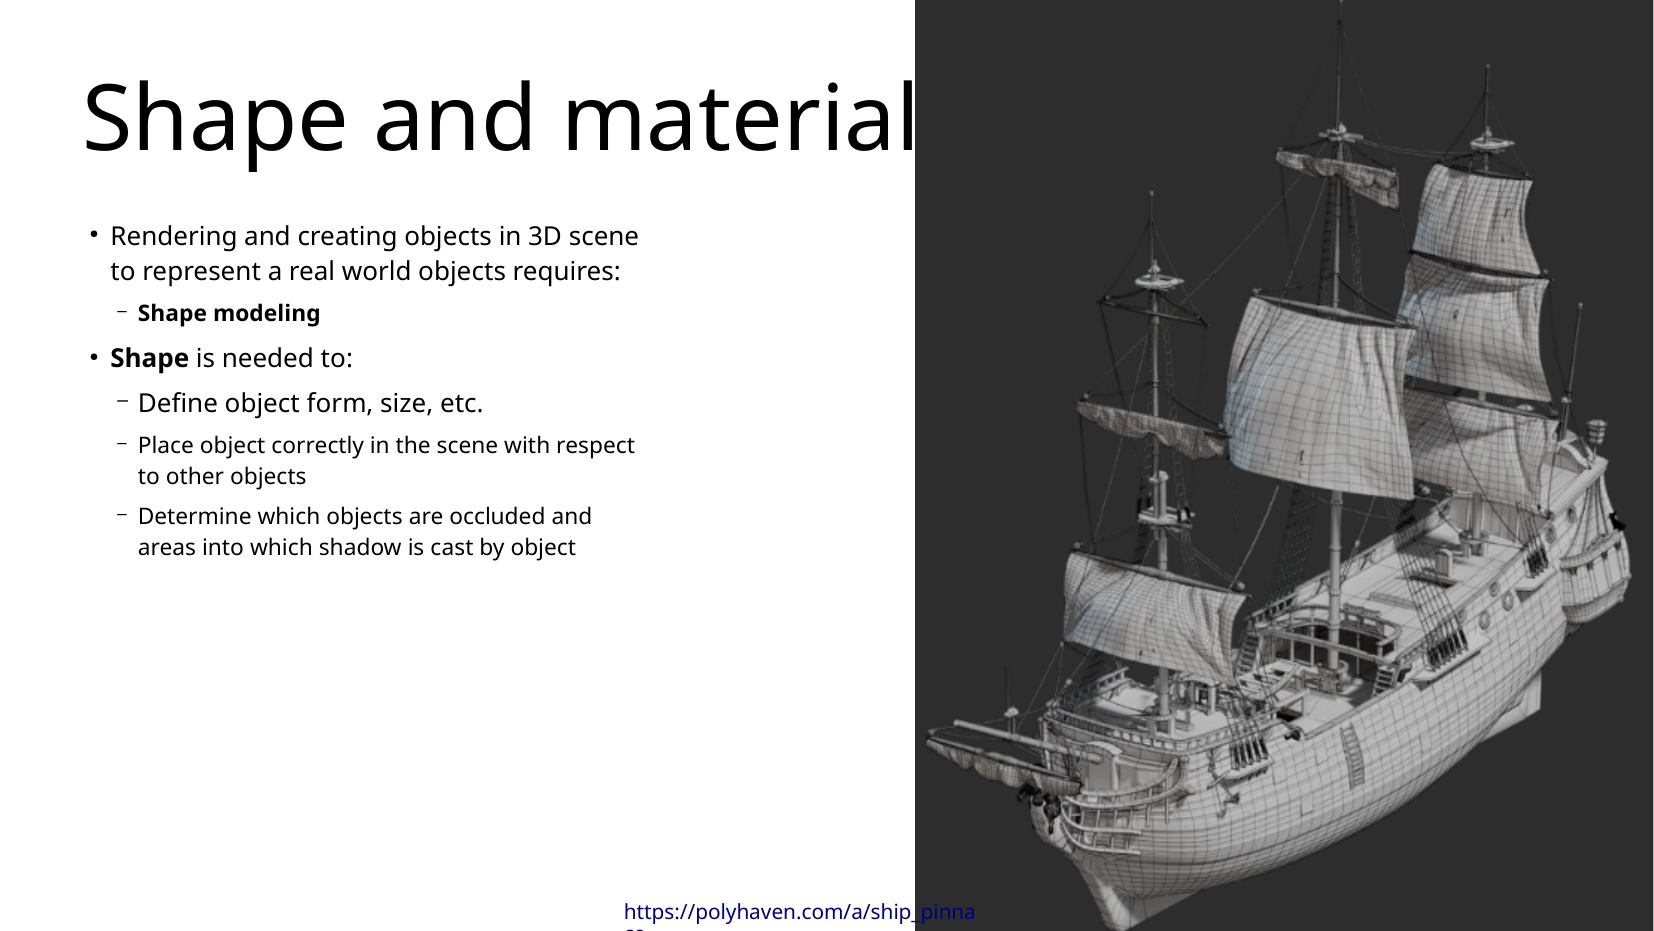

# Shape and material
Rendering and creating objects in 3D scene to represent a real world objects requires:
Shape modeling
Shape is needed to:
Define object form, size, etc.
Place object correctly in the scene with respect to other objects
Determine which objects are occluded and areas into which shadow is cast by object
https://polyhaven.com/a/ship_pinnace